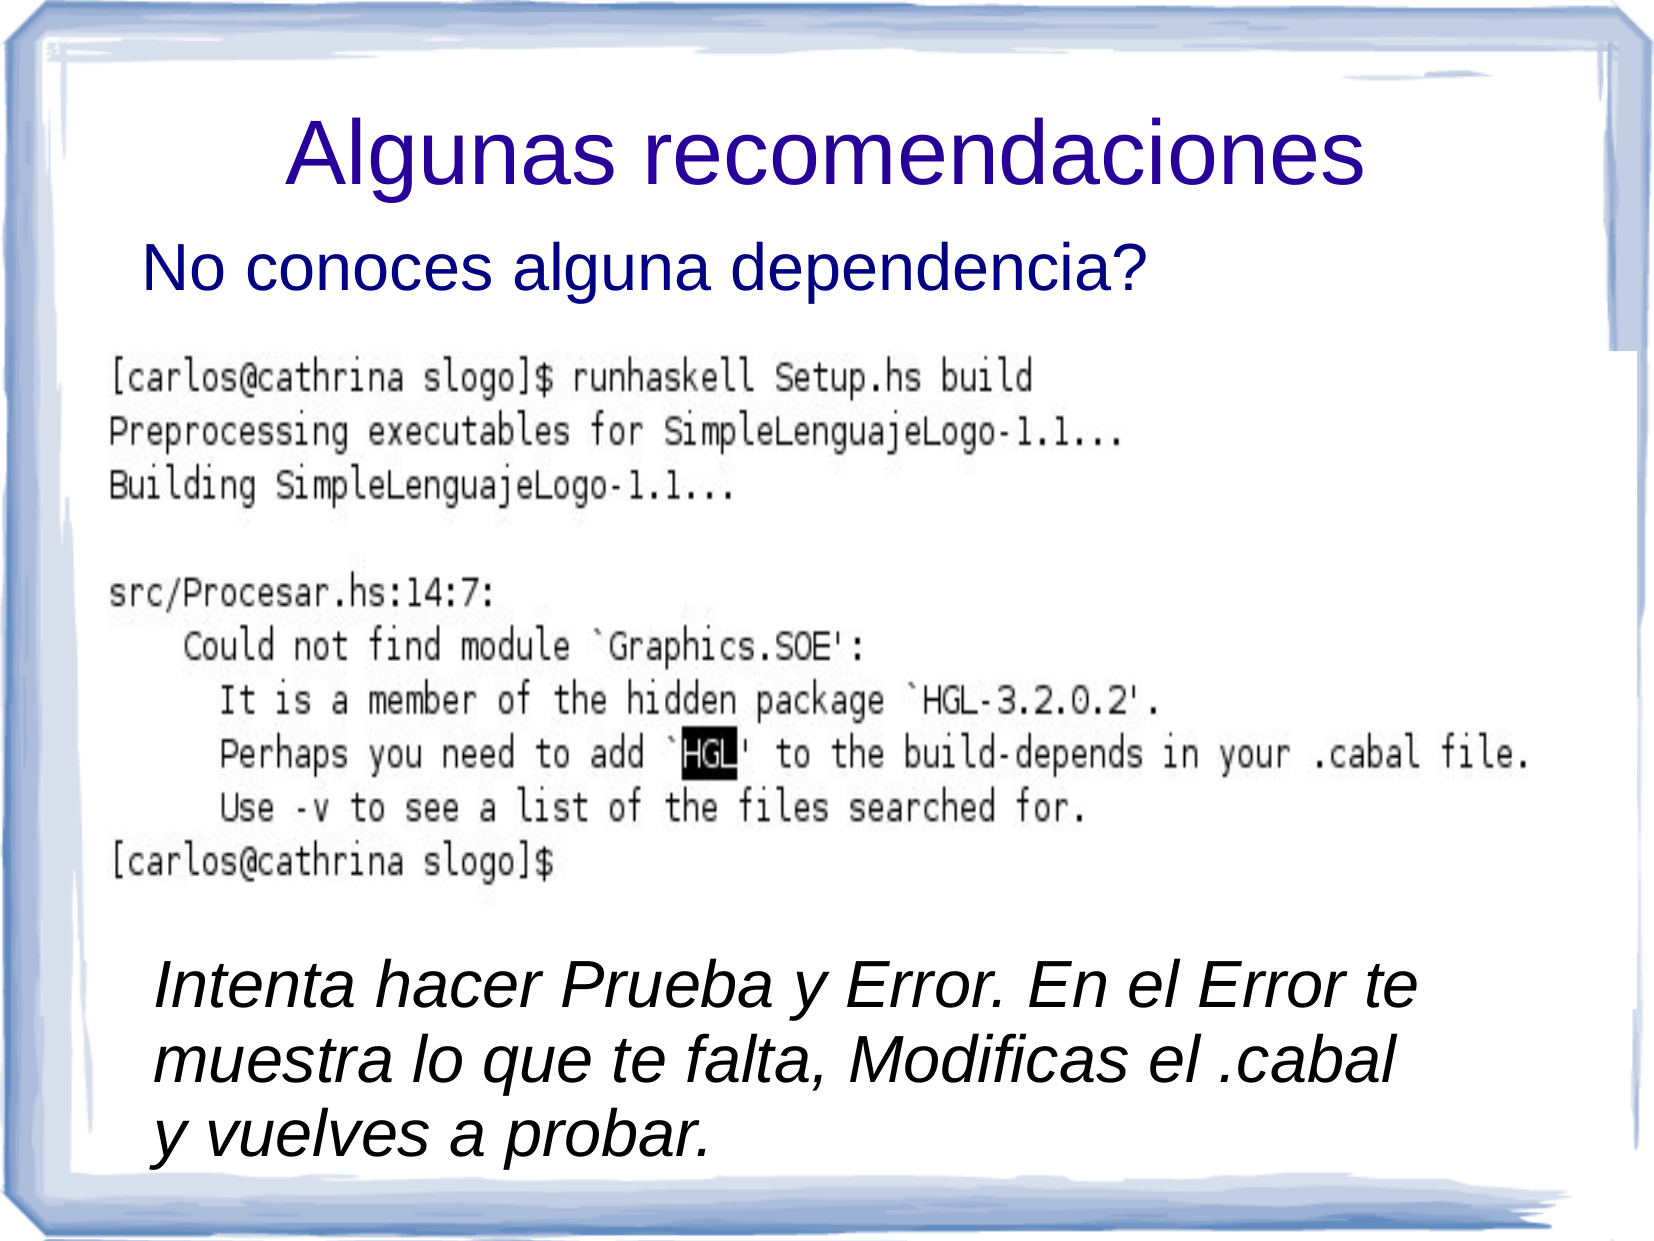

# Algunas recomendaciones
No conoces alguna dependencia?
Intenta hacer Prueba y Error. En el Error te
muestra lo que te falta, Modificas el .cabal
y vuelves a probar.